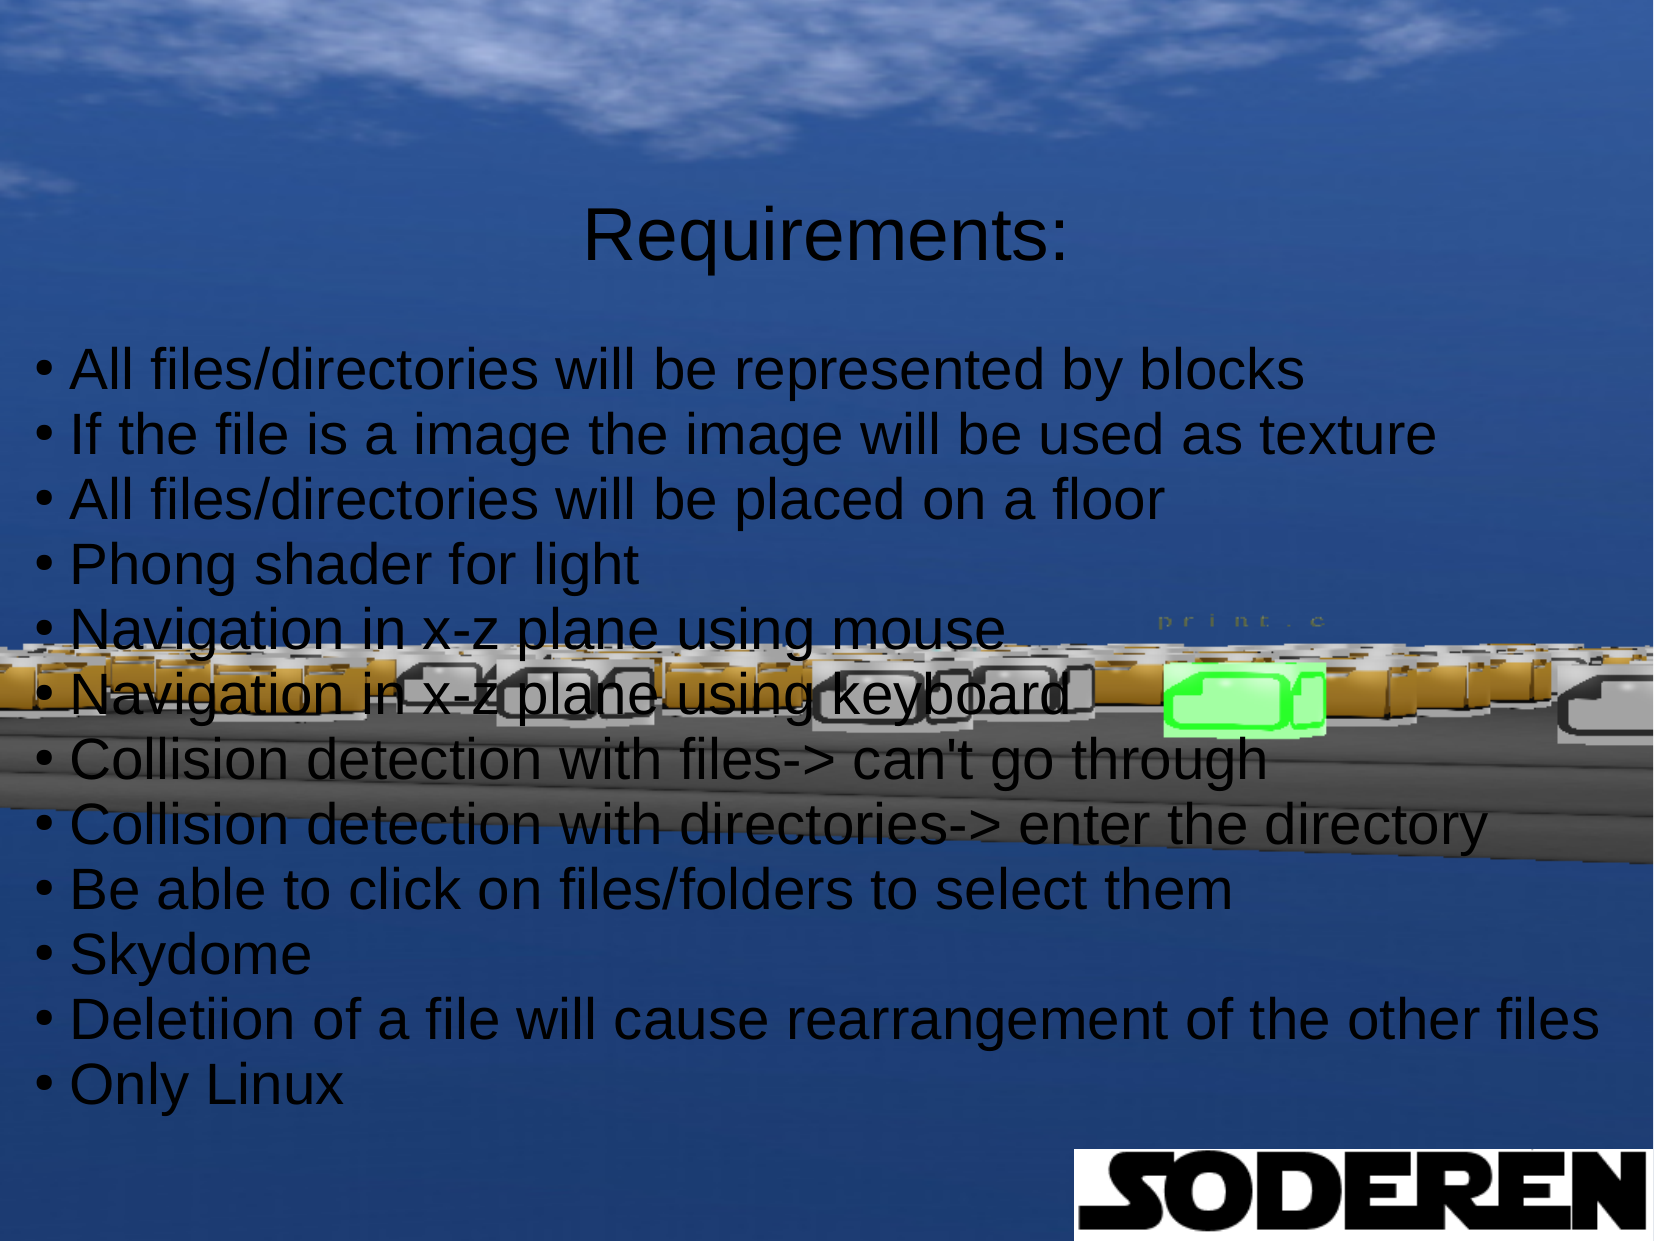

Requirements:
All files/directories will be represented by blocks
If the file is a image the image will be used as texture
All files/directories will be placed on a floor
Phong shader for light
Navigation in x-z plane using mouse
Navigation in x-z plane using keyboard
Collision detection with files-> can't go through
Collision detection with directories-> enter the directory
Be able to click on files/folders to select them
Skydome
Deletiion of a file will cause rearrangement of the other files
Only Linux